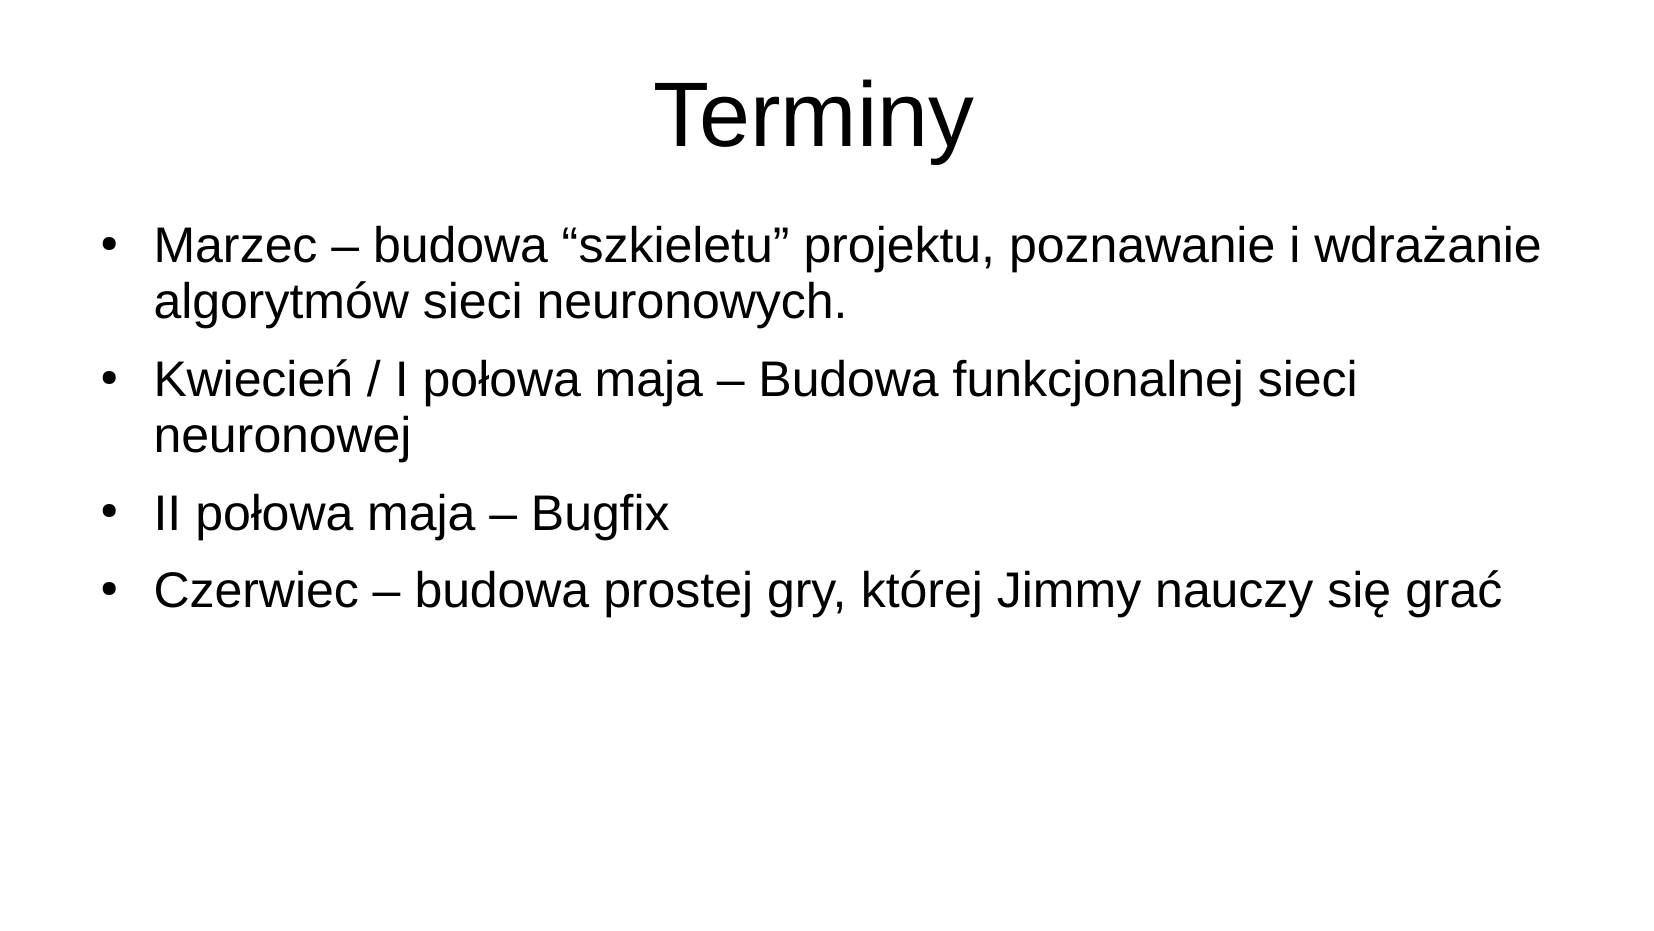

# Terminy
Marzec – budowa “szkieletu” projektu, poznawanie i wdrażanie algorytmów sieci neuronowych.
Kwiecień / I połowa maja – Budowa funkcjonalnej sieci neuronowej
II połowa maja – Bugfix
Czerwiec – budowa prostej gry, której Jimmy nauczy się grać